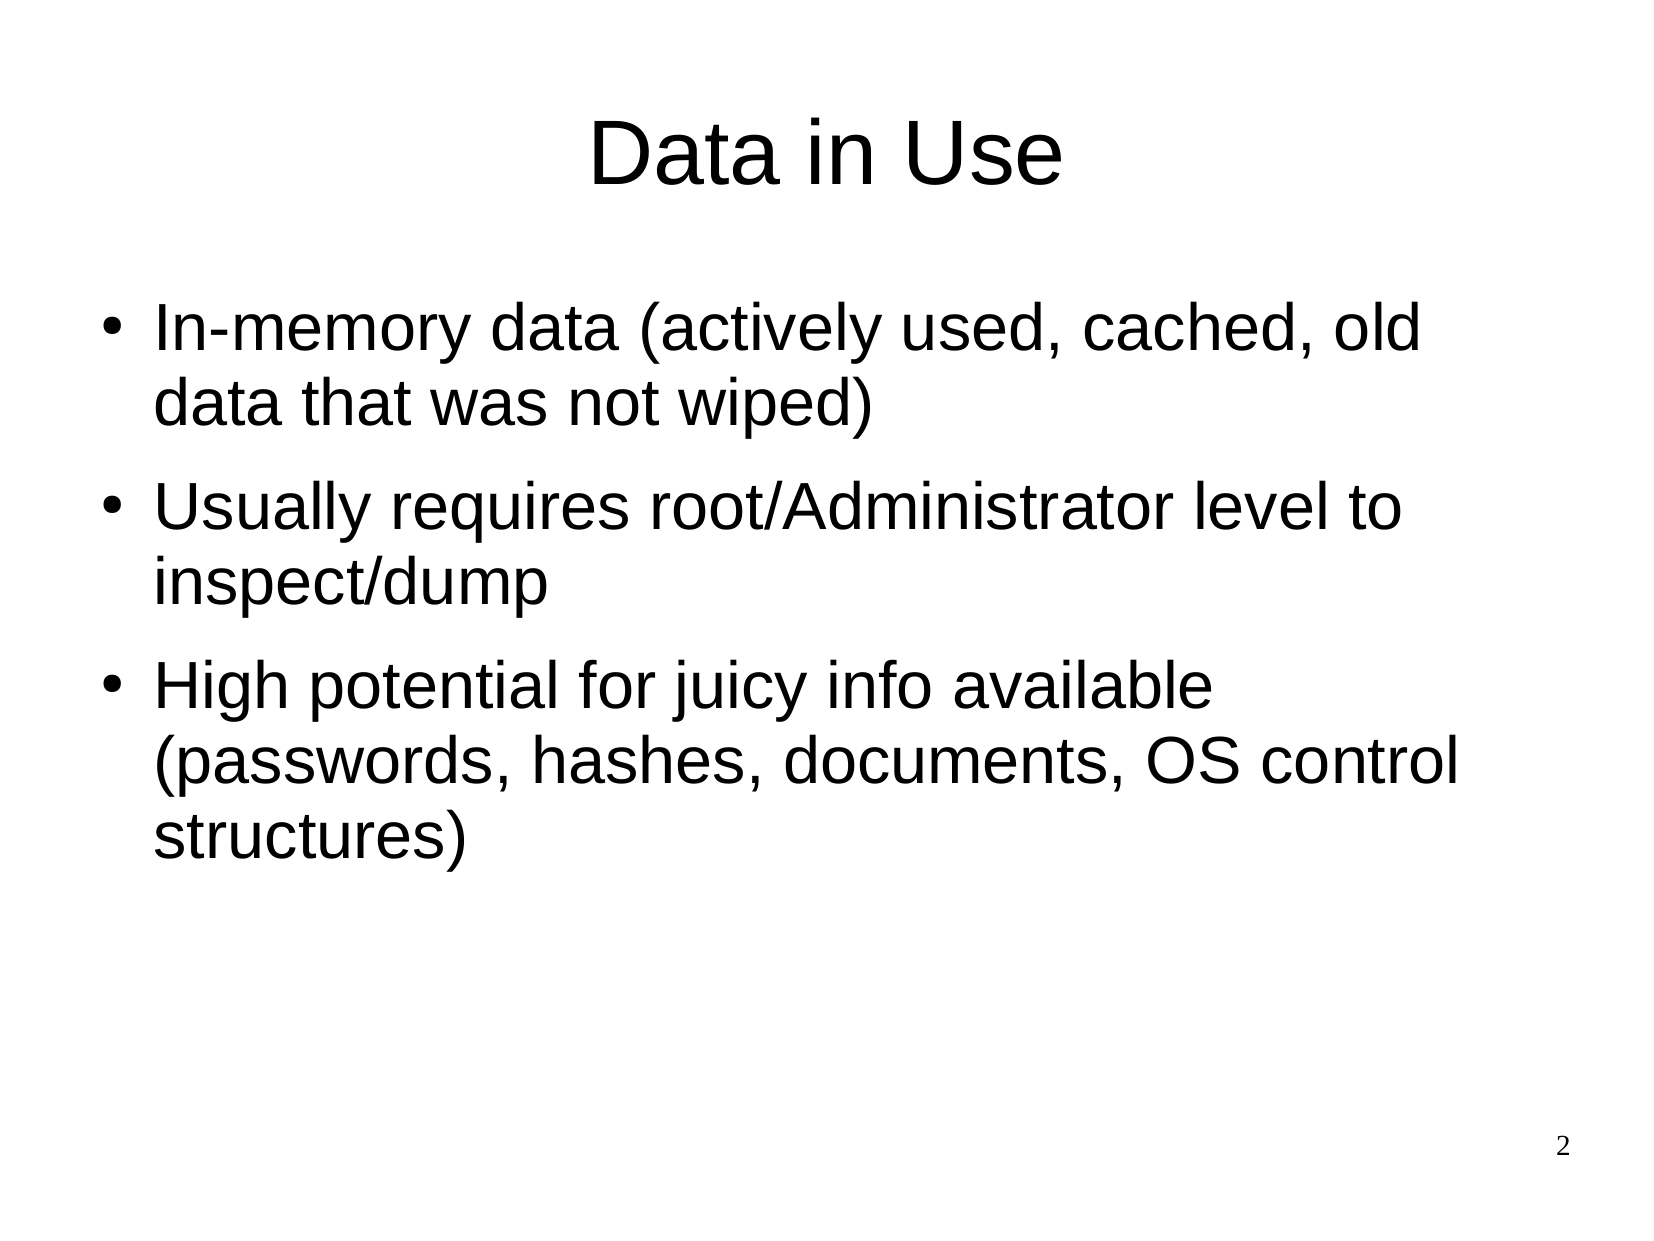

# Data in Use
In-memory data (actively used, cached, old data that was not wiped)
Usually requires root/Administrator level to inspect/dump
High potential for juicy info available (passwords, hashes, documents, OS control structures)
2